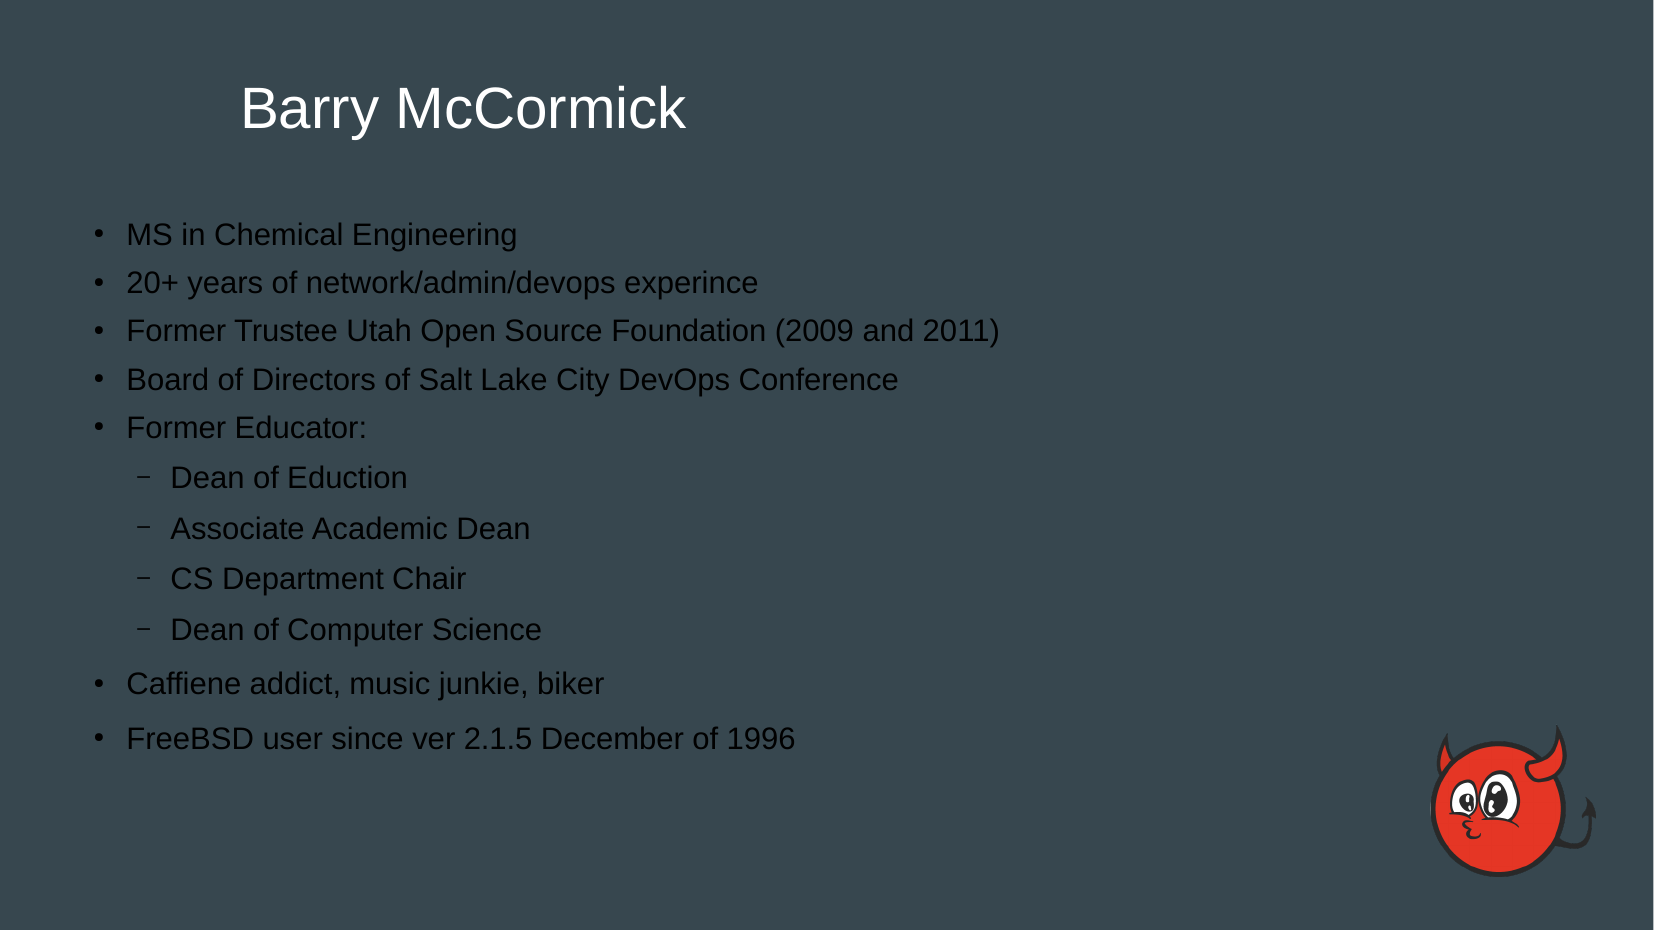

# Barry McCormick
MS in Chemical Engineering
20+ years of network/admin/devops experince
Former Trustee Utah Open Source Foundation (2009 and 2011)
Board of Directors of Salt Lake City DevOps Conference
Former Educator:
Dean of Eduction
Associate Academic Dean
CS Department Chair
Dean of Computer Science
Caffiene addict, music junkie, biker
FreeBSD user since ver 2.1.5 December of 1996